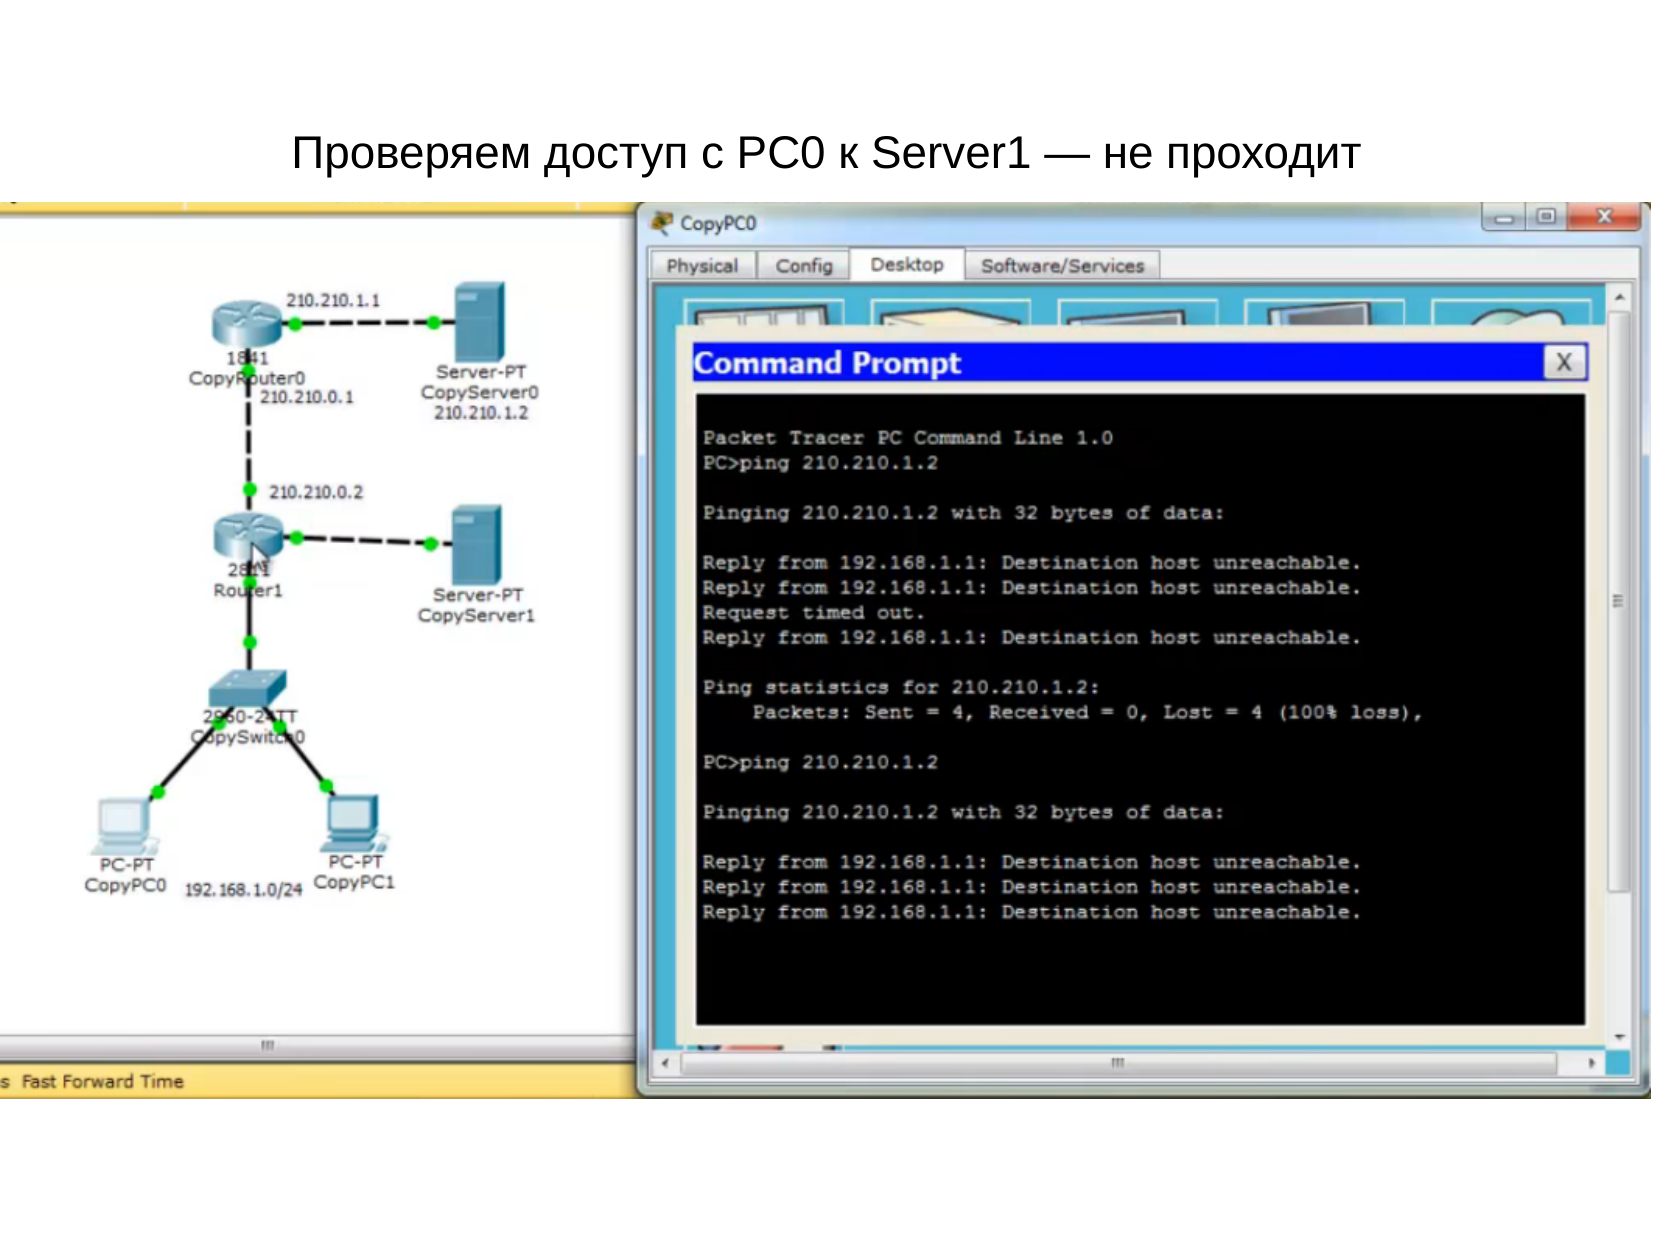

# Проверяем доступ с PC0 к Server1 — не проходит